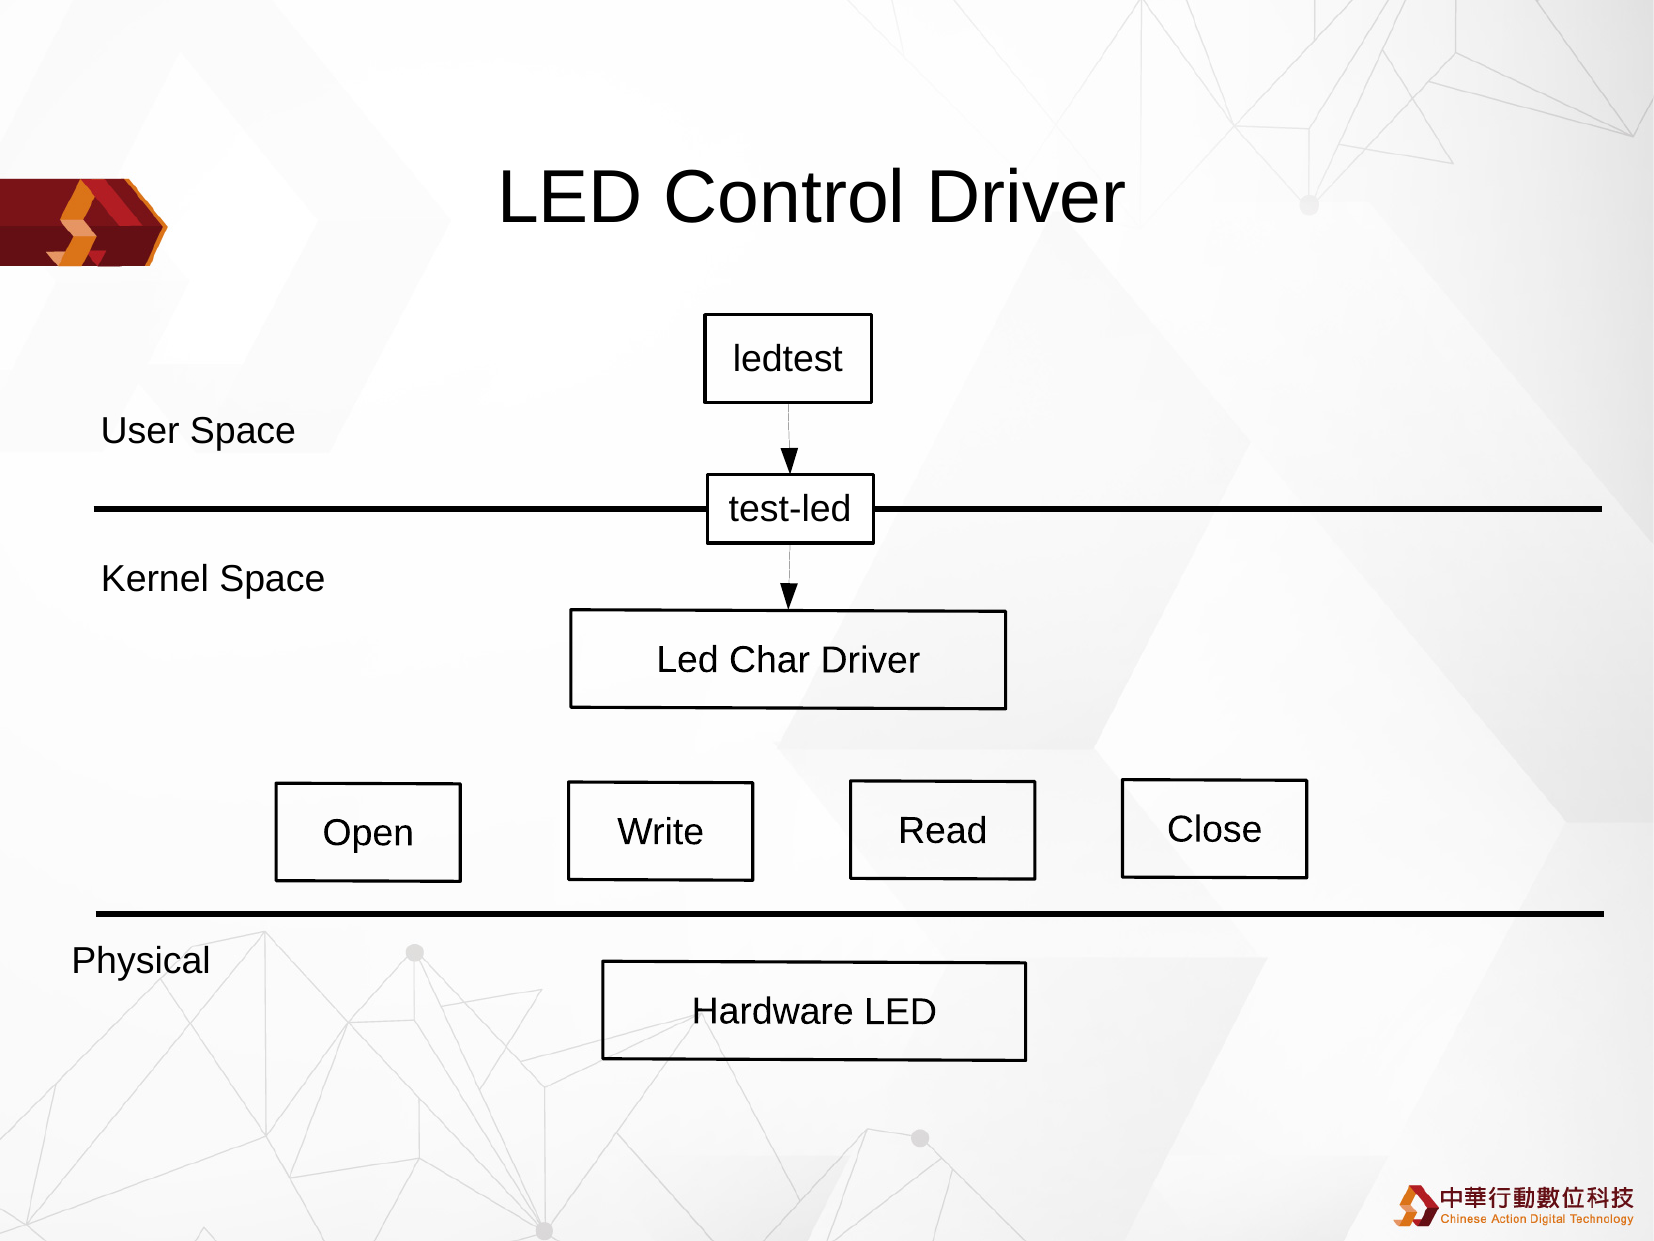

# LED Control Driver
ledtest
User Space
test-led
Kernel Space
Led Char Driver
Close
Read
Write
Open
Physical
Hardware LED